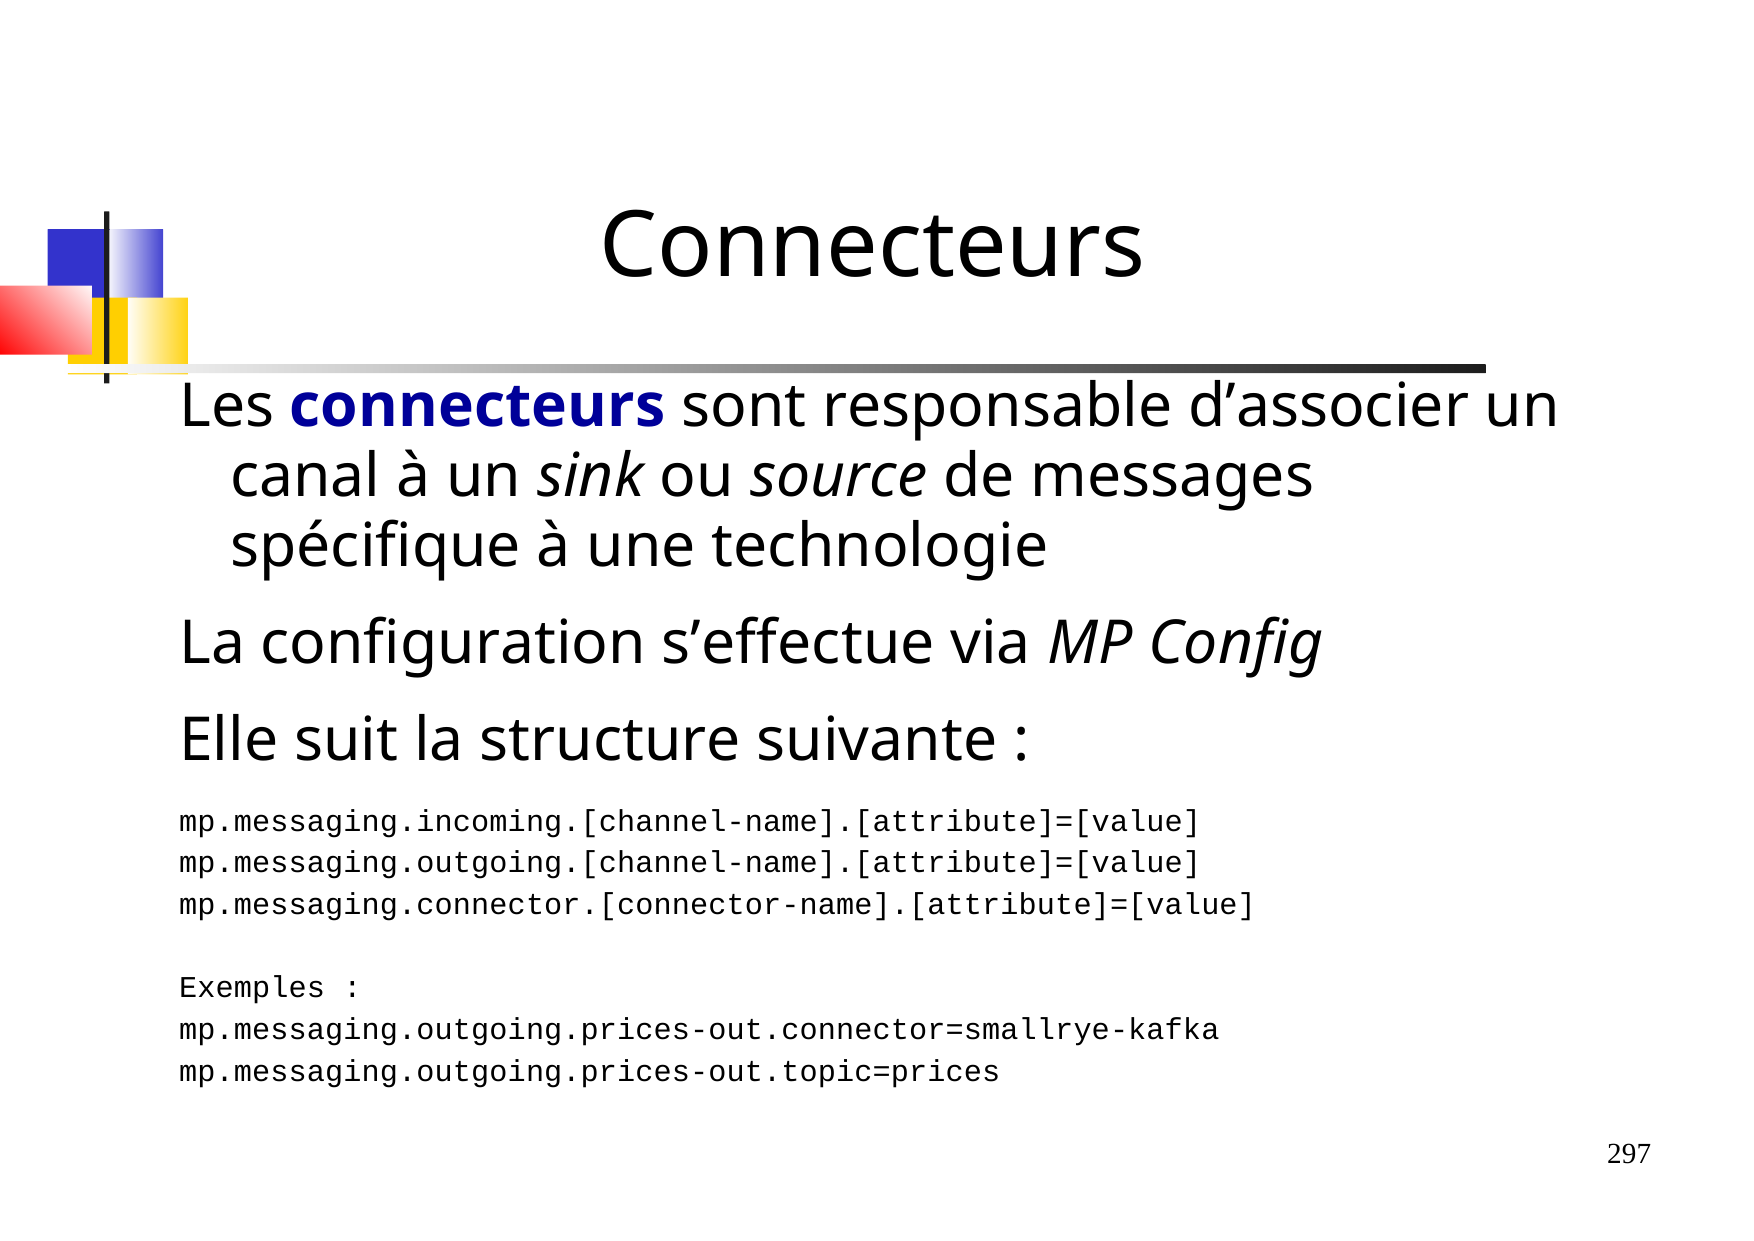

# Connecteurs
Les connecteurs sont responsable d’associer un canal à un sink ou source de messages spécifique à une technologie
La configuration s’effectue via MP Config
Elle suit la structure suivante :
mp.messaging.incoming.[channel-name].[attribute]=[value]
mp.messaging.outgoing.[channel-name].[attribute]=[value]
mp.messaging.connector.[connector-name].[attribute]=[value]
Exemples :
mp.messaging.outgoing.prices-out.connector=smallrye-kafka
mp.messaging.outgoing.prices-out.topic=prices